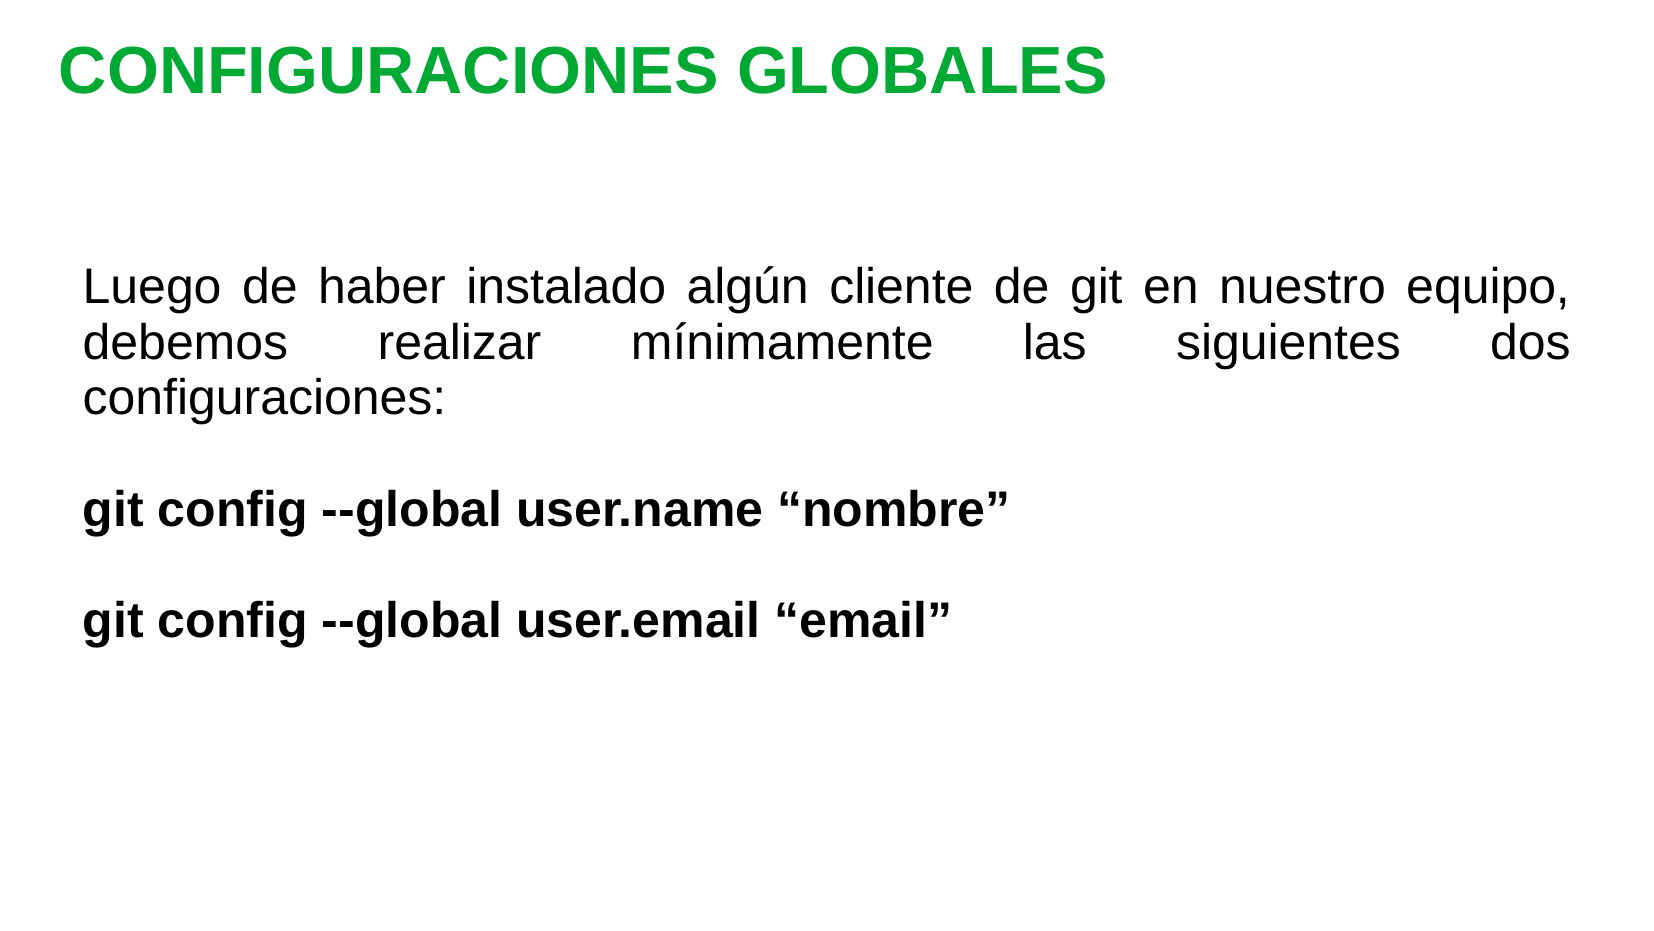

CONFIGURACIONES GLOBALES
# Luego de haber instalado algún cliente de git en nuestro equipo, debemos realizar mínimamente las siguientes dos configuraciones:
git config --global user.name “nombre”
git config --global user.email “email”